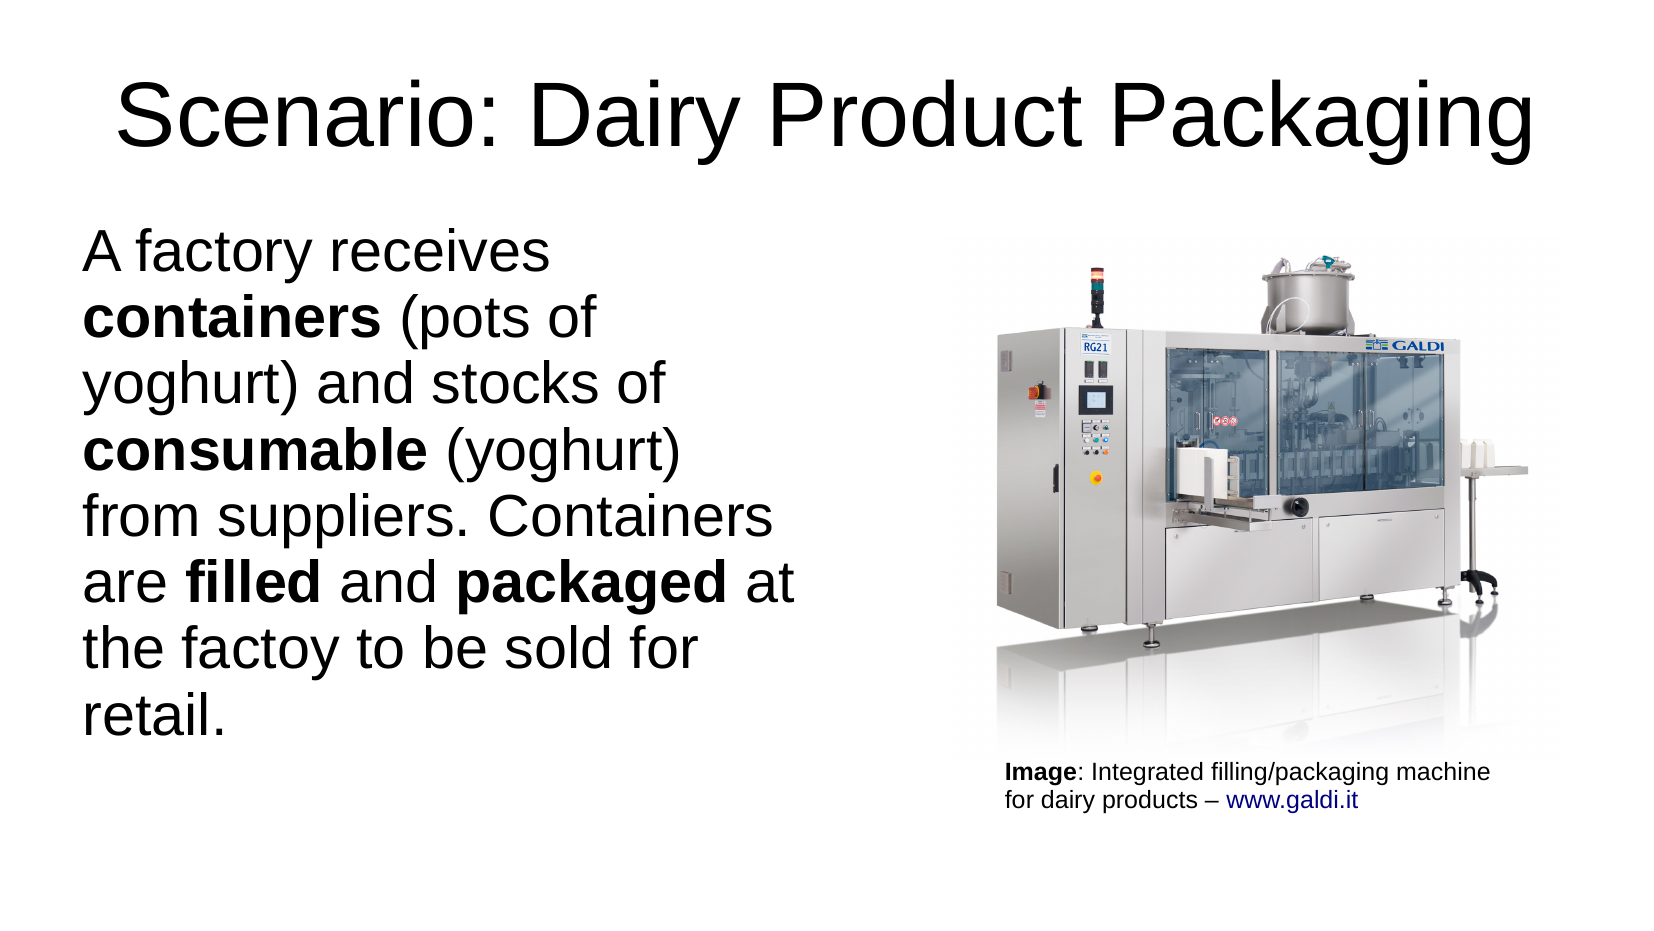

# Scenario: Dairy Product Packaging
A factory receives containers (pots of yoghurt) and stocks of consumable (yoghurt) from suppliers. Containers are filled and packaged at the factoy to be sold for retail.
Image: Integrated filling/packaging machine for dairy products – www.galdi.it